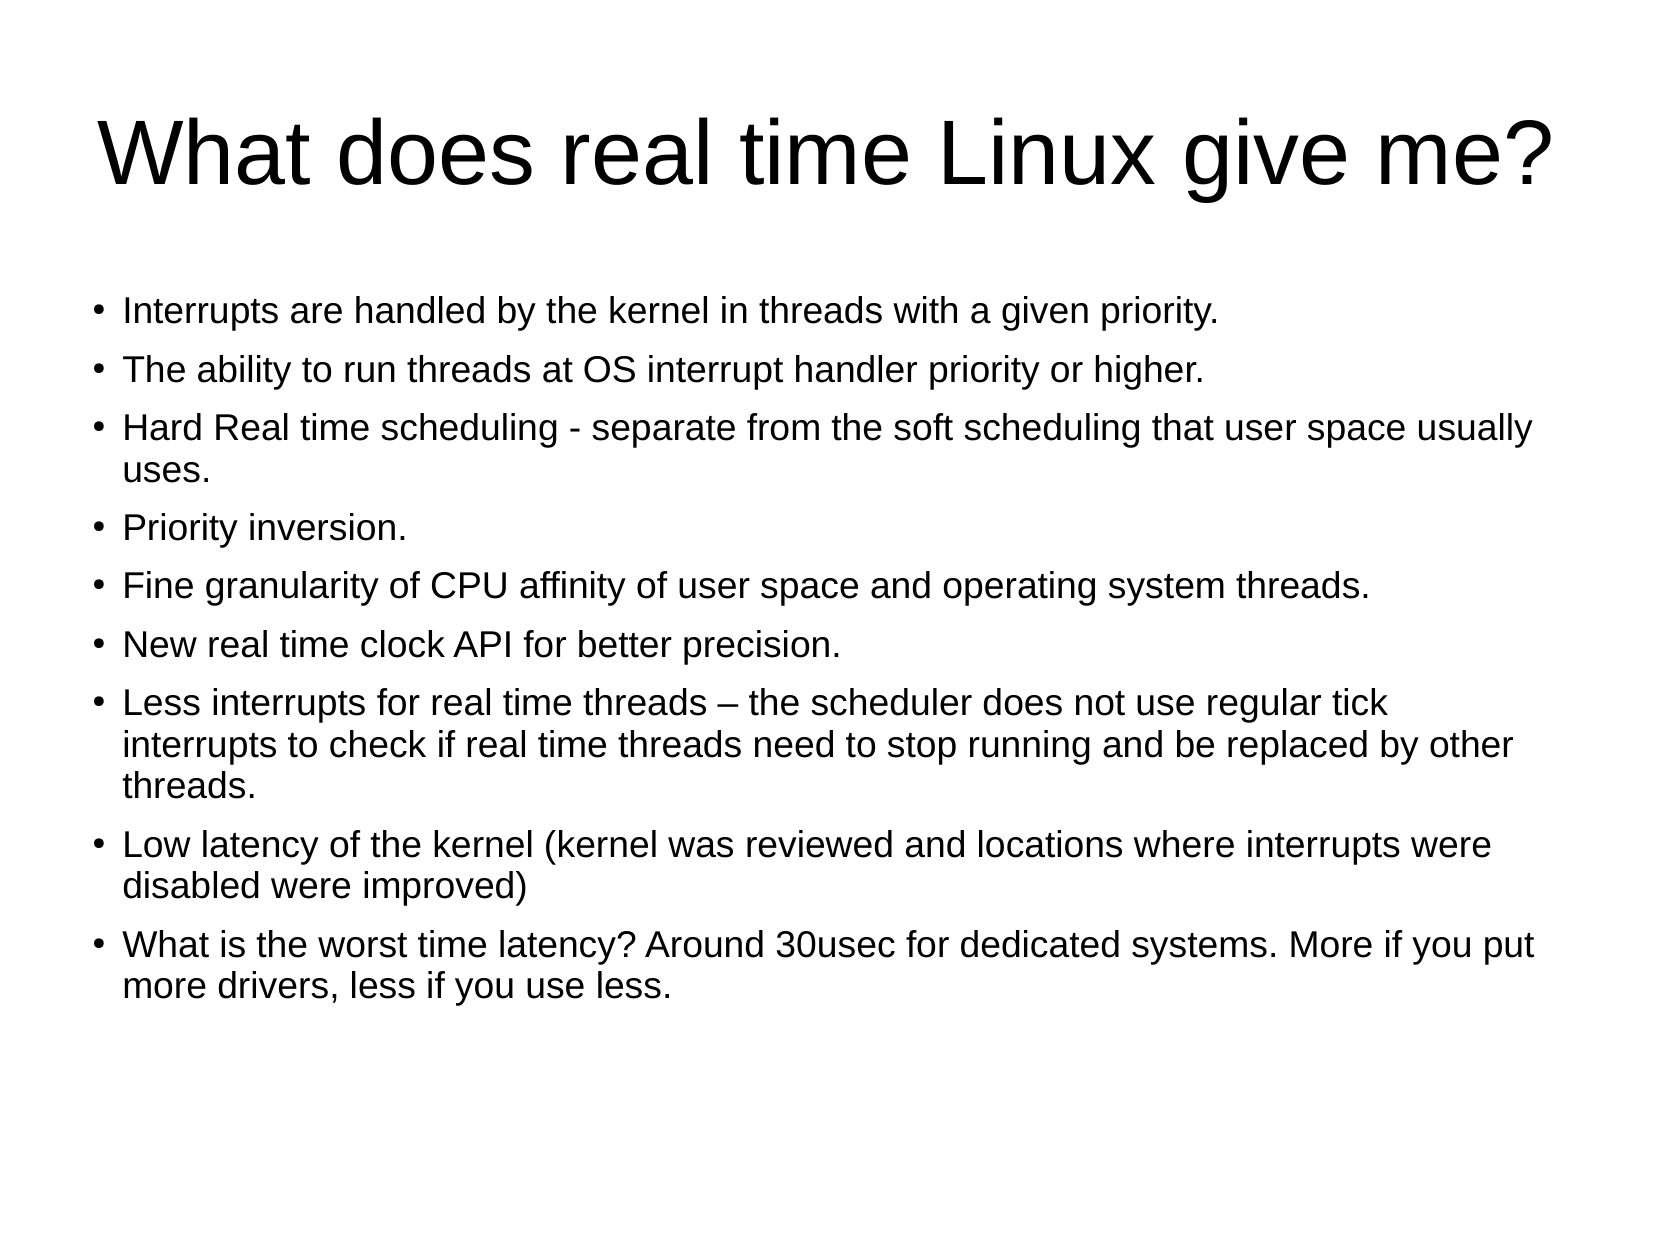

# What does real time Linux give me?
Interrupts are handled by the kernel in threads with a given priority.
The ability to run threads at OS interrupt handler priority or higher.
Hard Real time scheduling - separate from the soft scheduling that user space usually uses.
Priority inversion.
Fine granularity of CPU affinity of user space and operating system threads.
New real time clock API for better precision.
Less interrupts for real time threads – the scheduler does not use regular tick interrupts to check if real time threads need to stop running and be replaced by other threads.
Low latency of the kernel (kernel was reviewed and locations where interrupts were disabled were improved)
What is the worst time latency? Around 30usec for dedicated systems. More if you put more drivers, less if you use less.